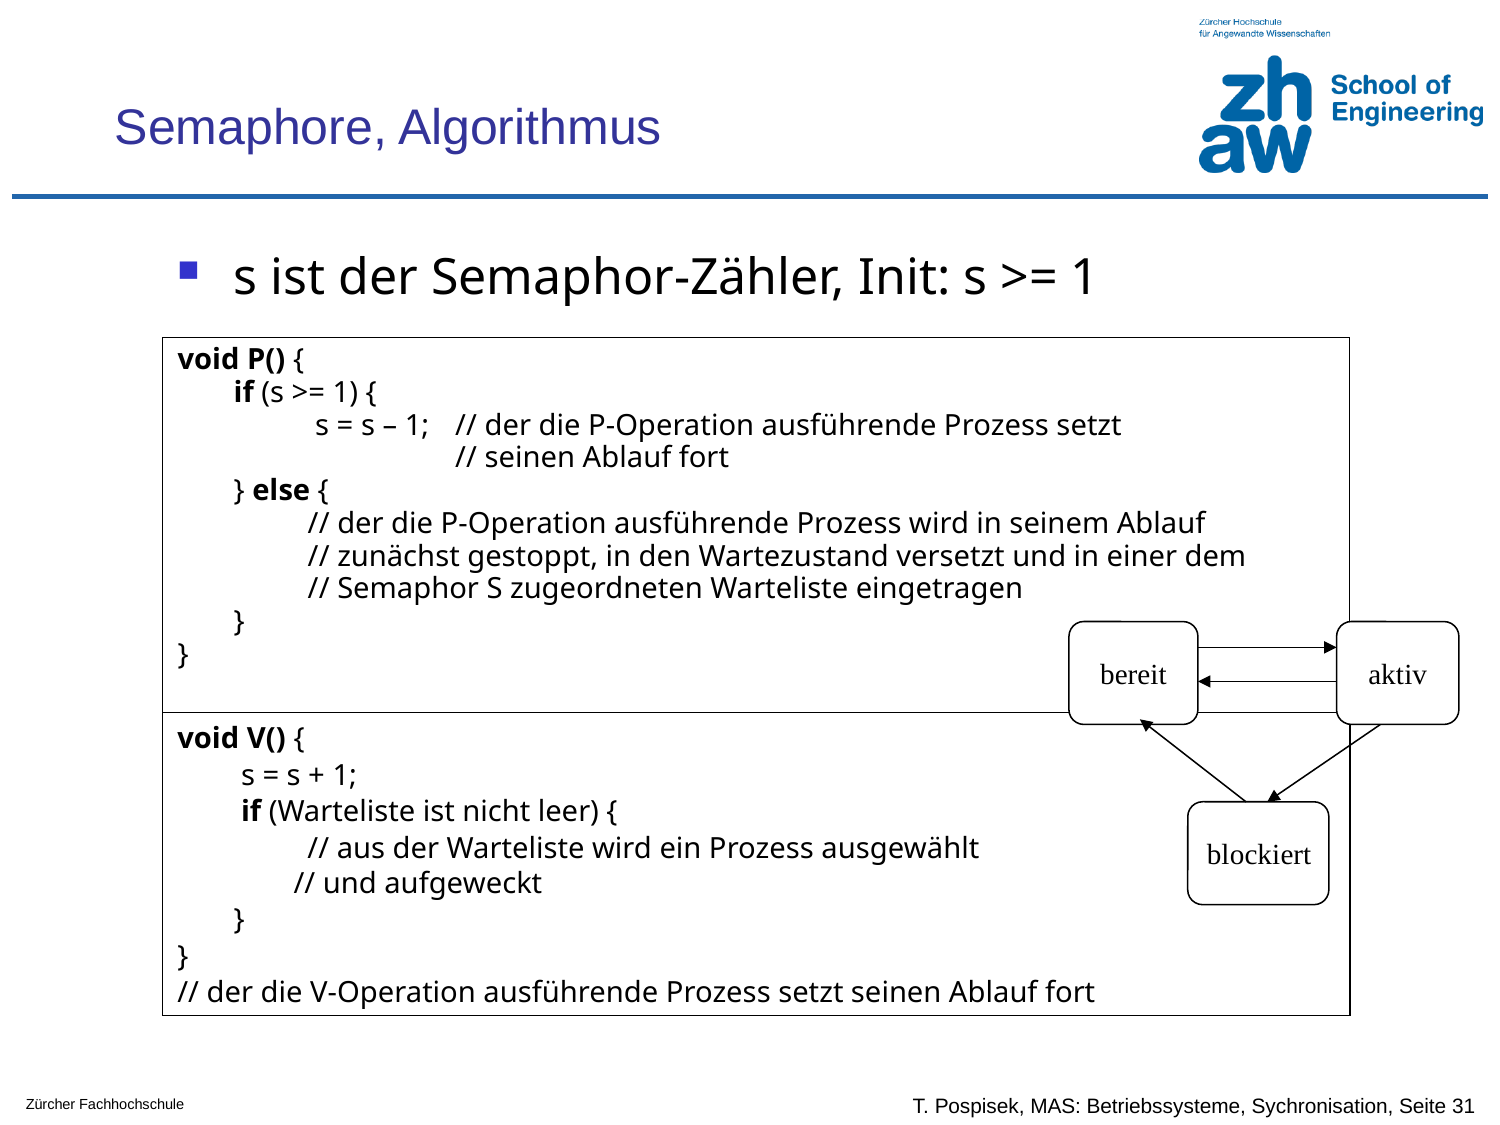

# Semaphore, Algorithmus
s ist der Semaphor-Zähler, Init: s >= 1
void P() {
	if (s >= 1) {
		 s = s – 1; 	// der die P-Operation ausführende Prozess setzt 				 	// seinen Ablauf fort
	} else {
		// der die P-Operation ausführende Prozess wird in seinem Ablauf
		// zunächst gestoppt, in den Wartezustand versetzt und in einer dem
		// Semaphor S zugeordneten Warteliste eingetragen
	}
}
bereit
aktiv
blockiert
void V() {
	 s = s + 1;
	 if (Warteliste ist nicht leer) {
		// aus der Warteliste wird ein Prozess ausgewählt
 // und aufgeweckt
	}
}
// der die V-Operation ausführende Prozess setzt seinen Ablauf fort